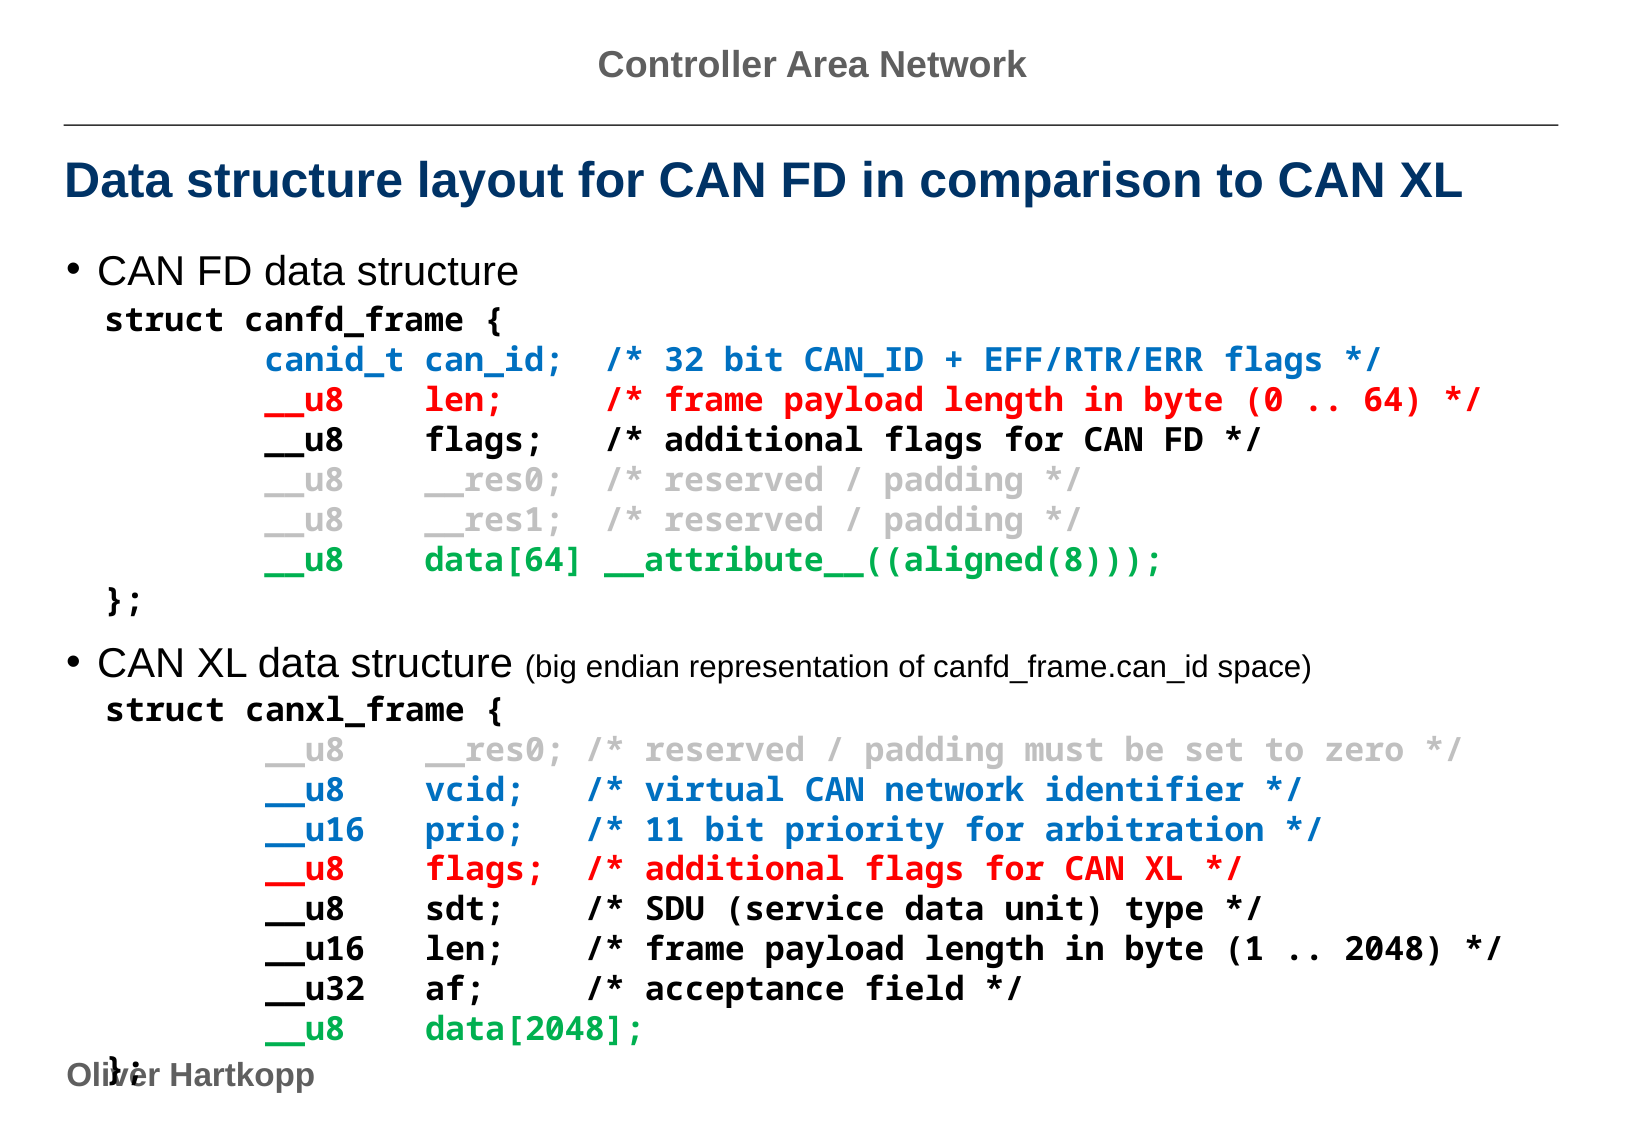

Data structure layout for CAN FD in comparison to CAN XL
CAN FD data structure
CAN XL data structure (big endian representation of canfd_frame.can_id space)
struct canfd_frame {
 canid_t can_id; /* 32 bit CAN_ID + EFF/RTR/ERR flags */
 __u8 len; /* frame payload length in byte (0 .. 64) */
 __u8 flags; /* additional flags for CAN FD */
 __u8 __res0; /* reserved / padding */
 __u8 __res1; /* reserved / padding */
 __u8 data[64] __attribute__((aligned(8)));
};
struct canxl_frame {
 __u8 __res0; /* reserved / padding must be set to zero */
 __u8 vcid; /* virtual CAN network identifier */
 __u16 prio; /* 11 bit priority for arbitration */
 __u8 flags; /* additional flags for CAN XL */
 __u8 sdt; /* SDU (service data unit) type */
 __u16 len; /* frame payload length in byte (1 .. 2048) */
 __u32 af; /* acceptance field */
 __u8 data[2048];
};